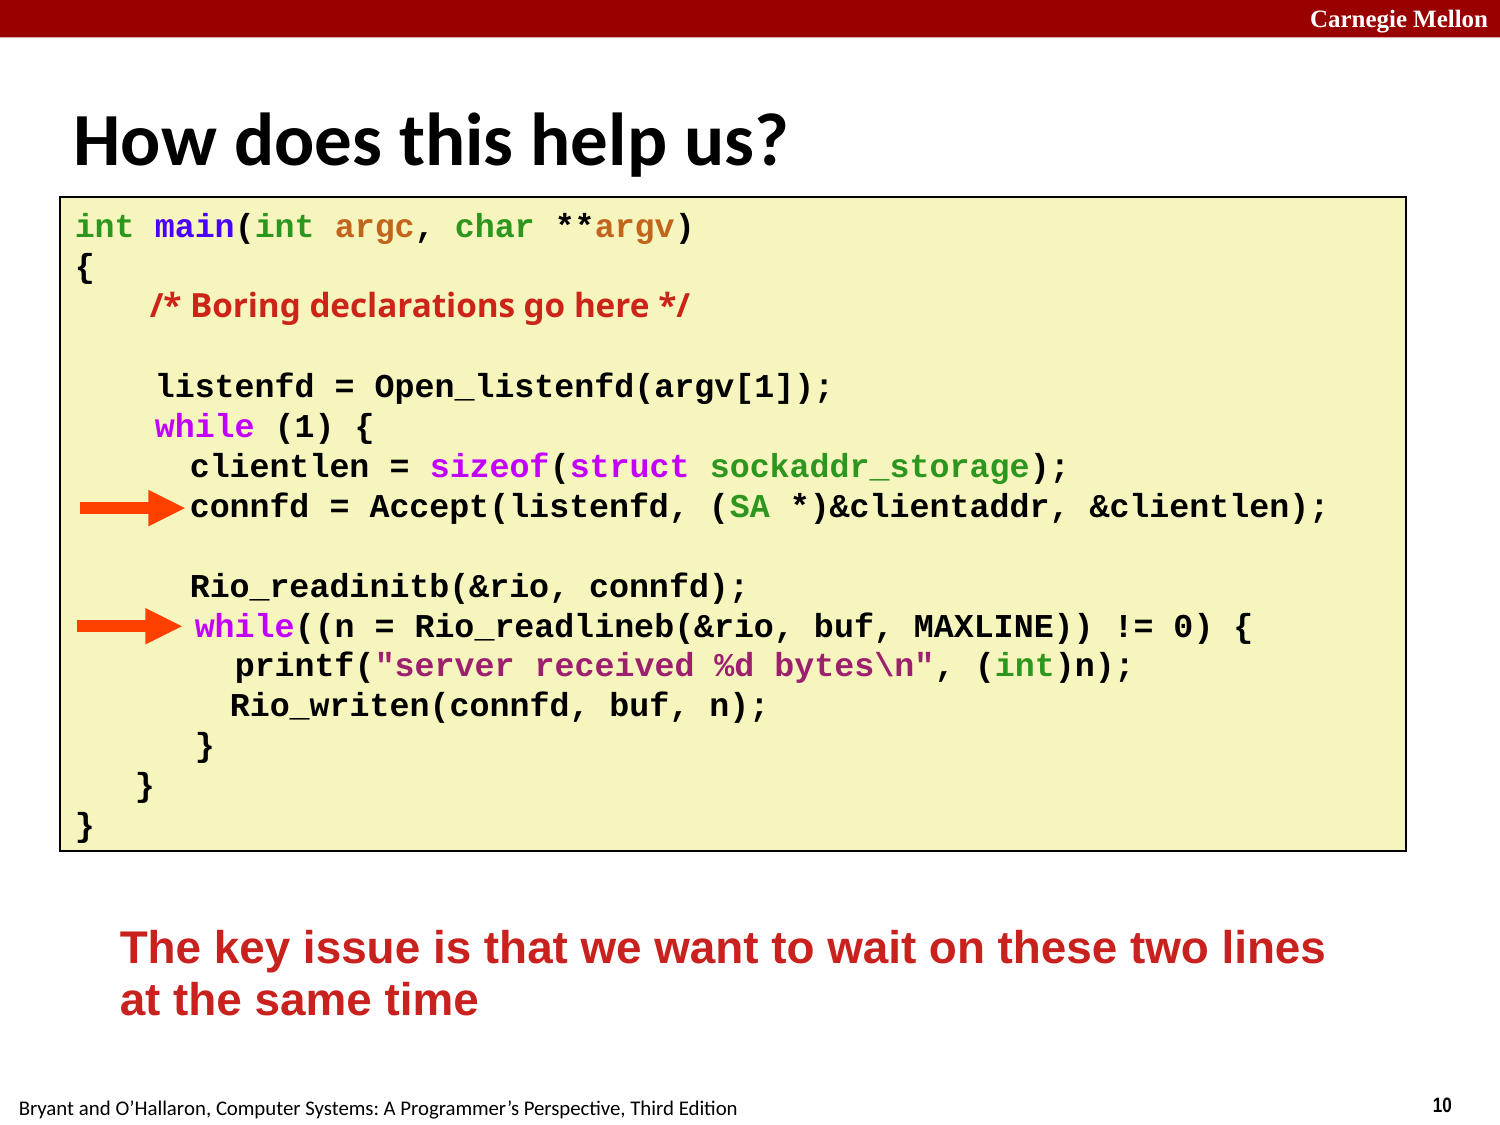

# How does this help us?
int main(int argc, char **argv)
{
	/* Boring declarations go here */
 listenfd = Open_listenfd(argv[1]);
 while (1) {
	 clientlen = sizeof(struct sockaddr_storage);
	 connfd = Accept(listenfd, (SA *)&clientaddr, &clientlen);
	 Rio_readinitb(&rio, connfd);
 while((n = Rio_readlineb(&rio, buf, MAXLINE)) != 0) {
 printf("server received %d bytes\n", (int)n);
	 Rio_writen(connfd, buf, n);
 }
 }
}
The key issue is that we want to wait on these two lines at the same time